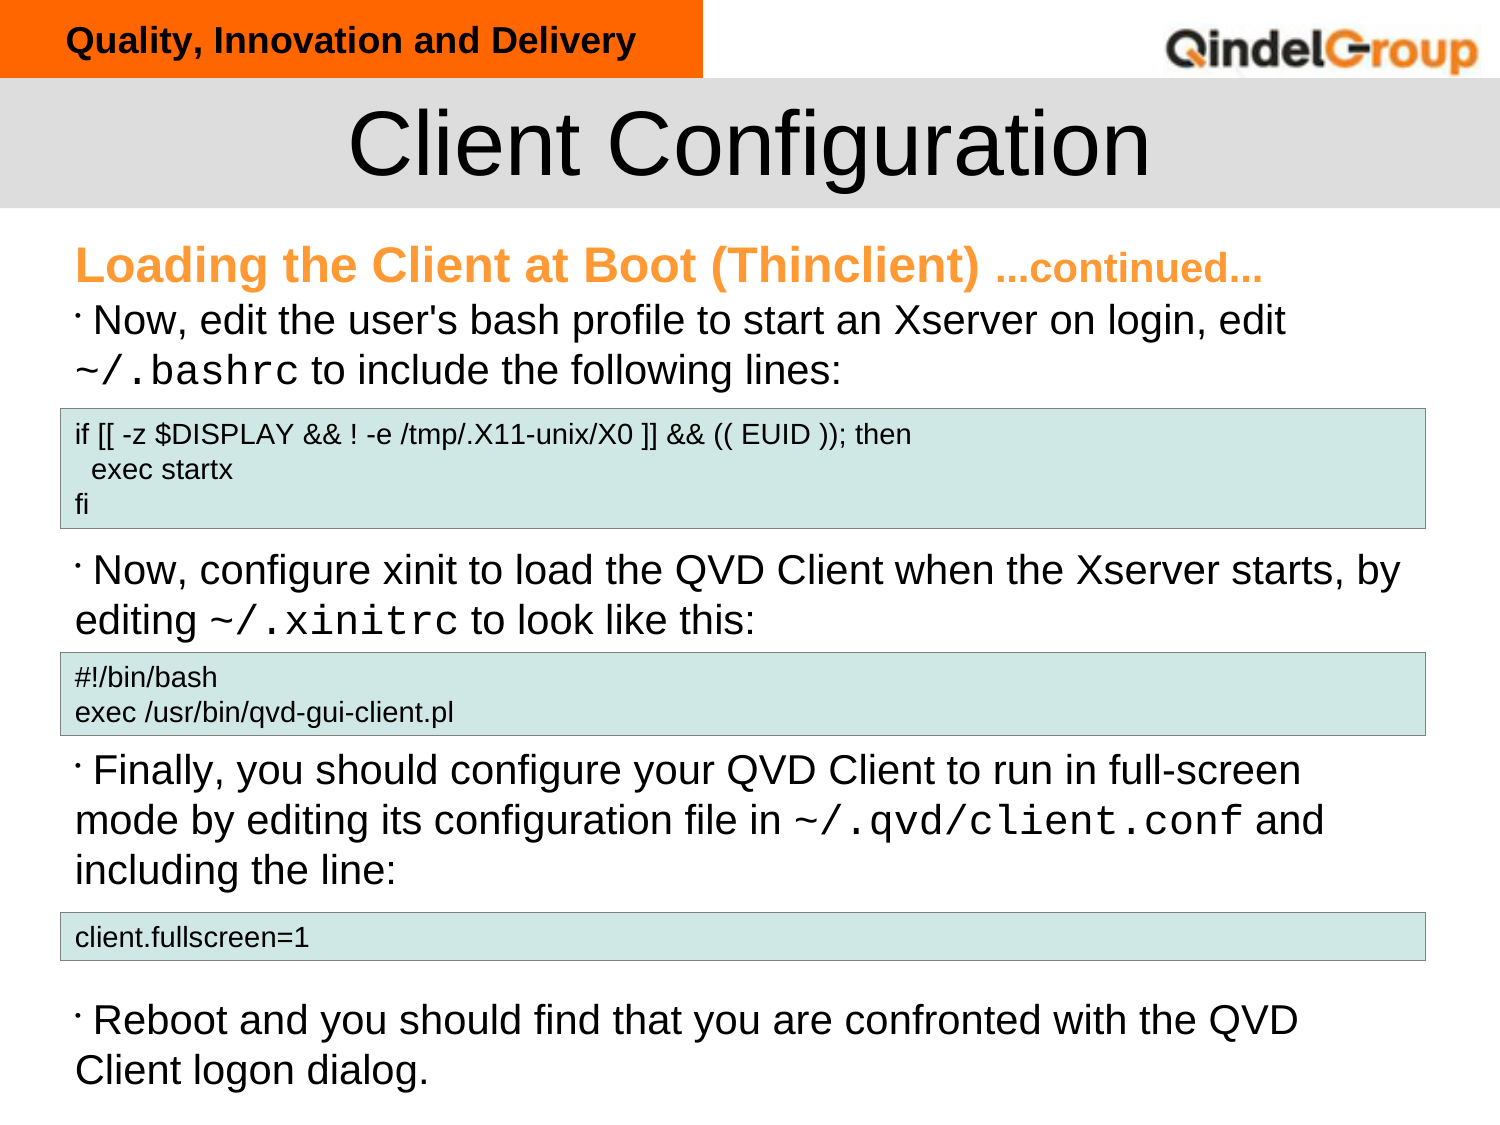

# Client Configuration
Loading the Client at Boot (Thinclient) ...continued...
 Now, edit the user's bash profile to start an Xserver on login, edit ~/.bashrc to include the following lines:
 Now, configure xinit to load the QVD Client when the Xserver starts, by editing ~/.xinitrc to look like this:
 Finally, you should configure your QVD Client to run in full-screen mode by editing its configuration file in ~/.qvd/client.conf and including the line:
 Reboot and you should find that you are confronted with the QVD Client logon dialog.
if [[ -z $DISPLAY && ! -e /tmp/.X11-unix/X0 ]] && (( EUID )); then
 exec startx
fi
#!/bin/bash
exec /usr/bin/qvd-gui-client.pl
client.fullscreen=1